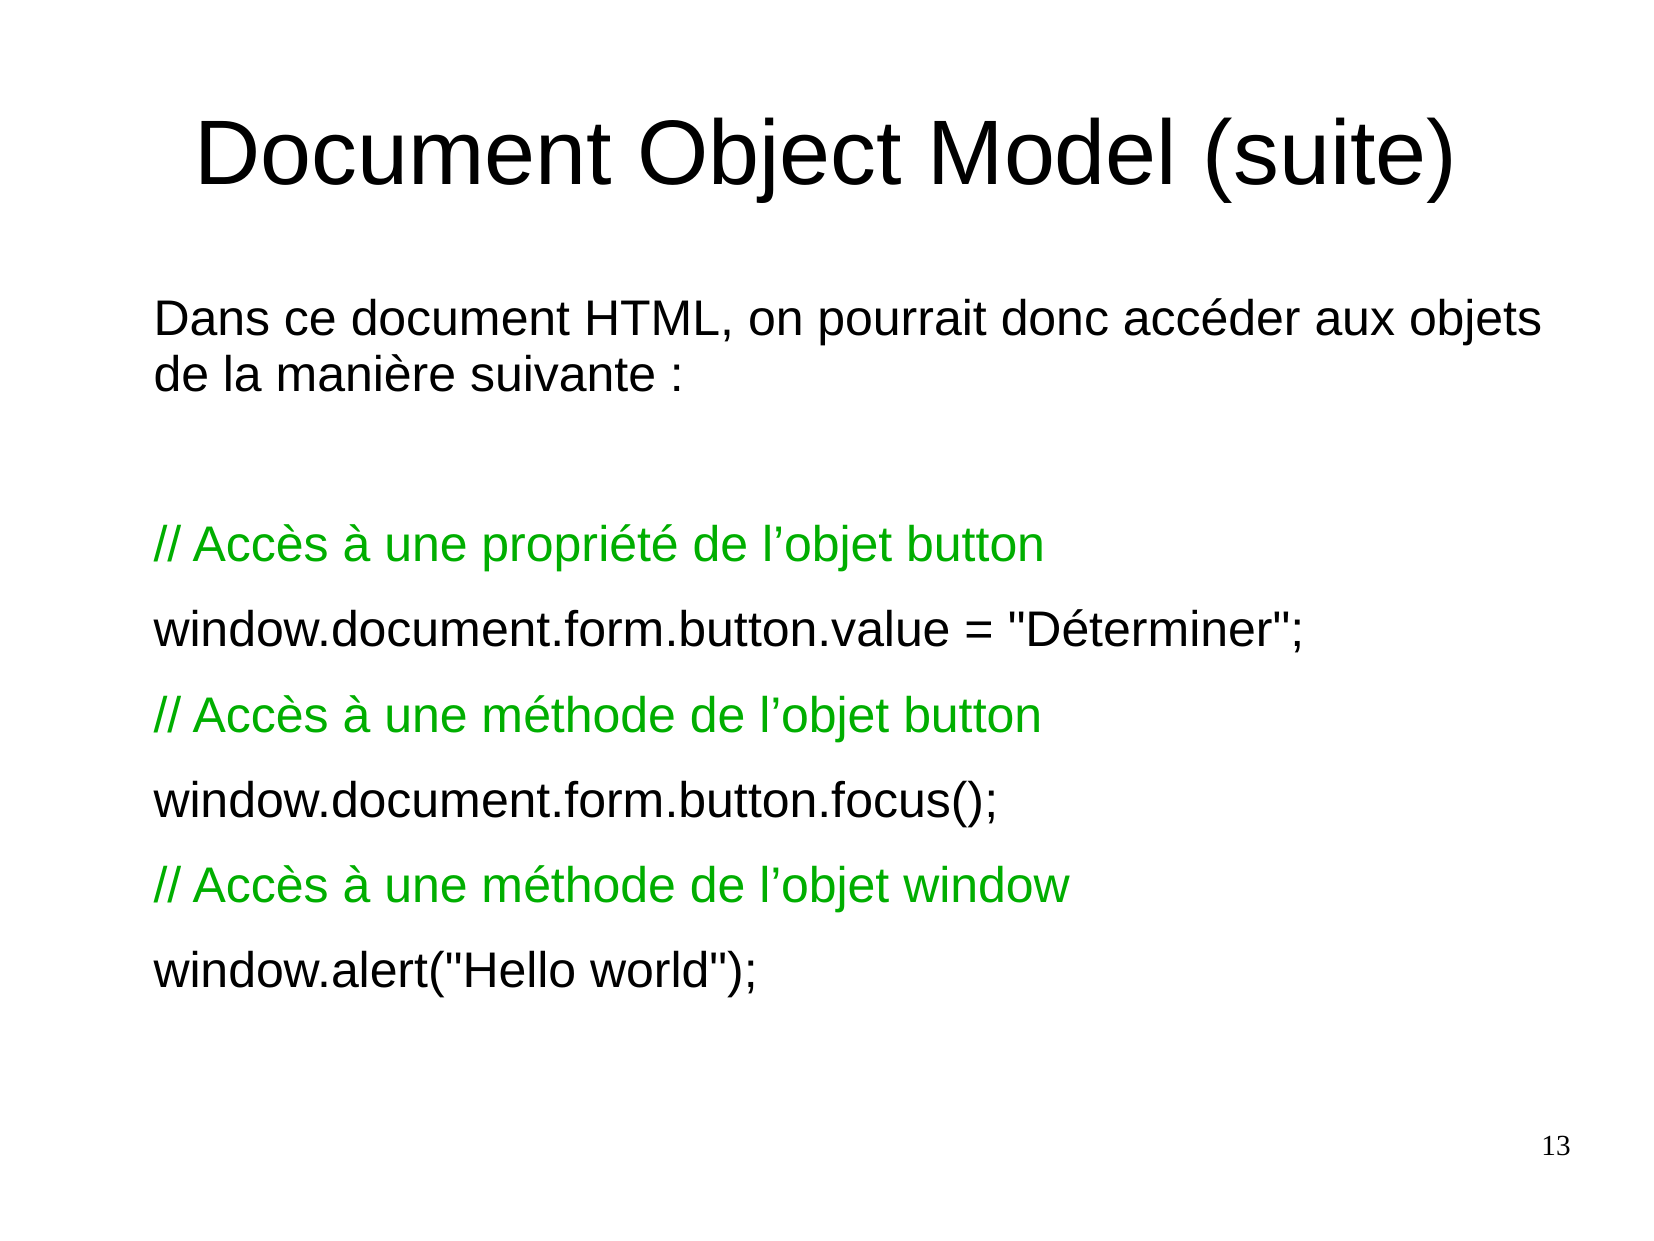

# Document Object Model (suite)
Dans ce document HTML, on pourrait donc accéder aux objets de la manière suivante :
// Accès à une propriété de l’objet button
window.document.form.button.value = "Déterminer";
// Accès à une méthode de l’objet button
window.document.form.button.focus();
// Accès à une méthode de l’objet window
window.alert("Hello world");
13